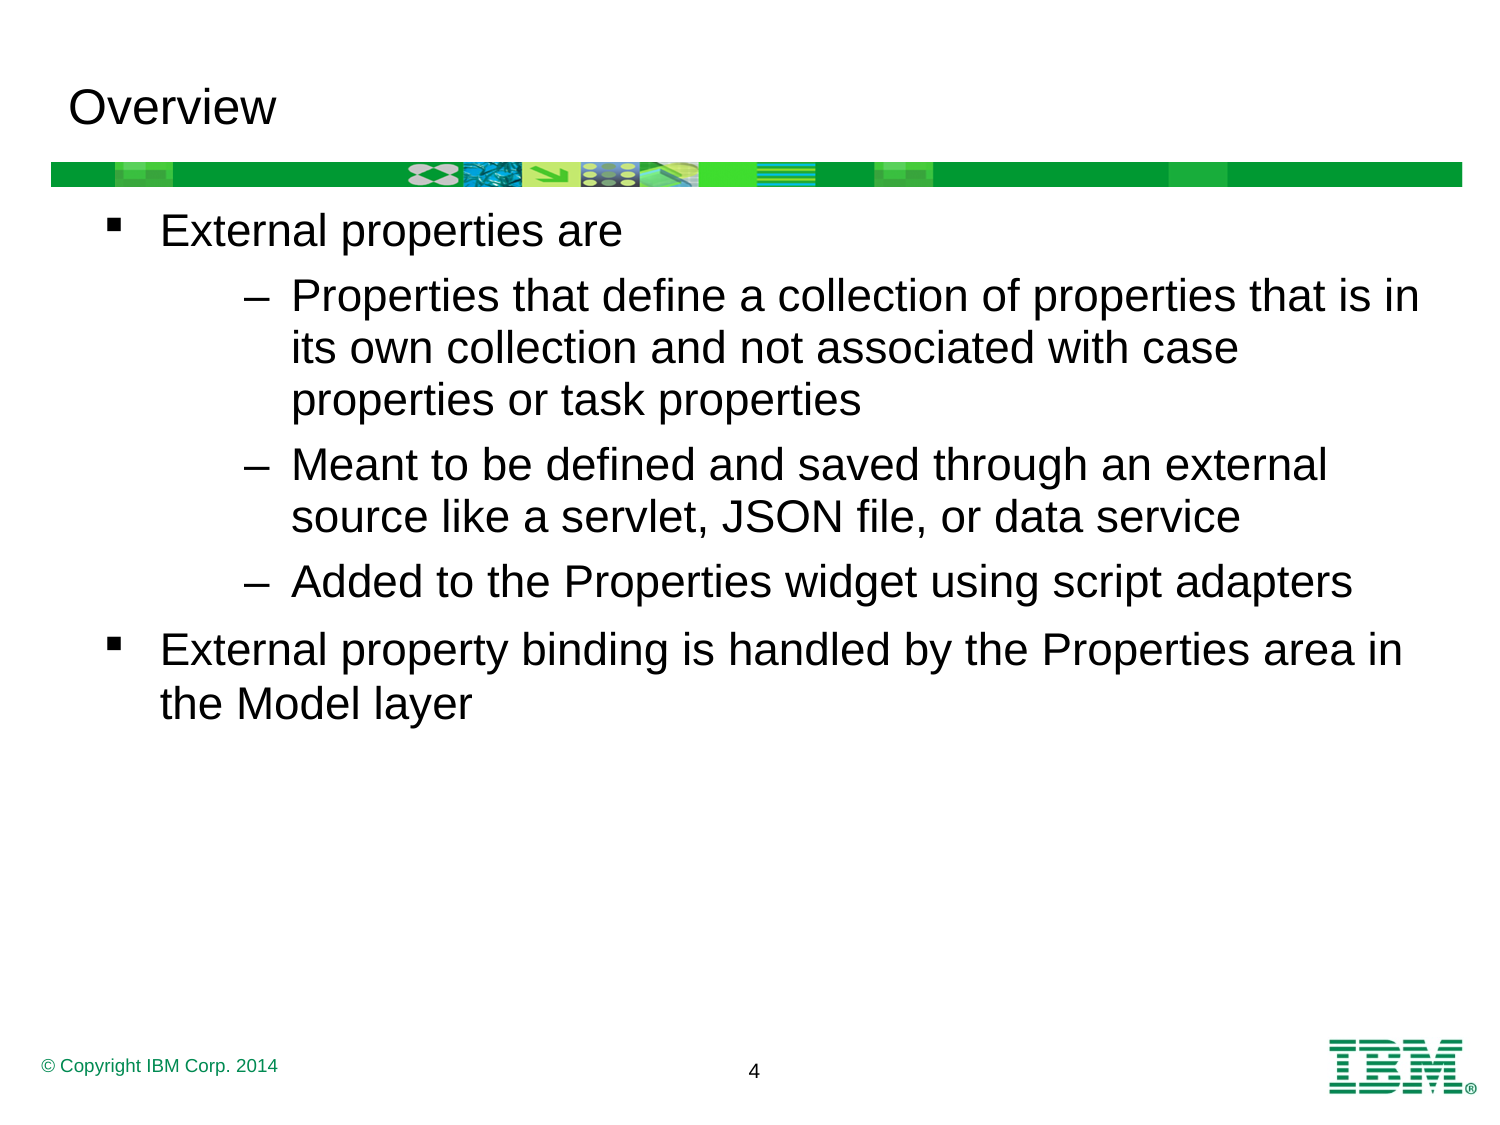

# Overview
External properties are
Properties that define a collection of properties that is in its own collection and not associated with case properties or task properties
Meant to be defined and saved through an external source like a servlet, JSON file, or data service
Added to the Properties widget using script adapters
External property binding is handled by the Properties area in the Model layer
4